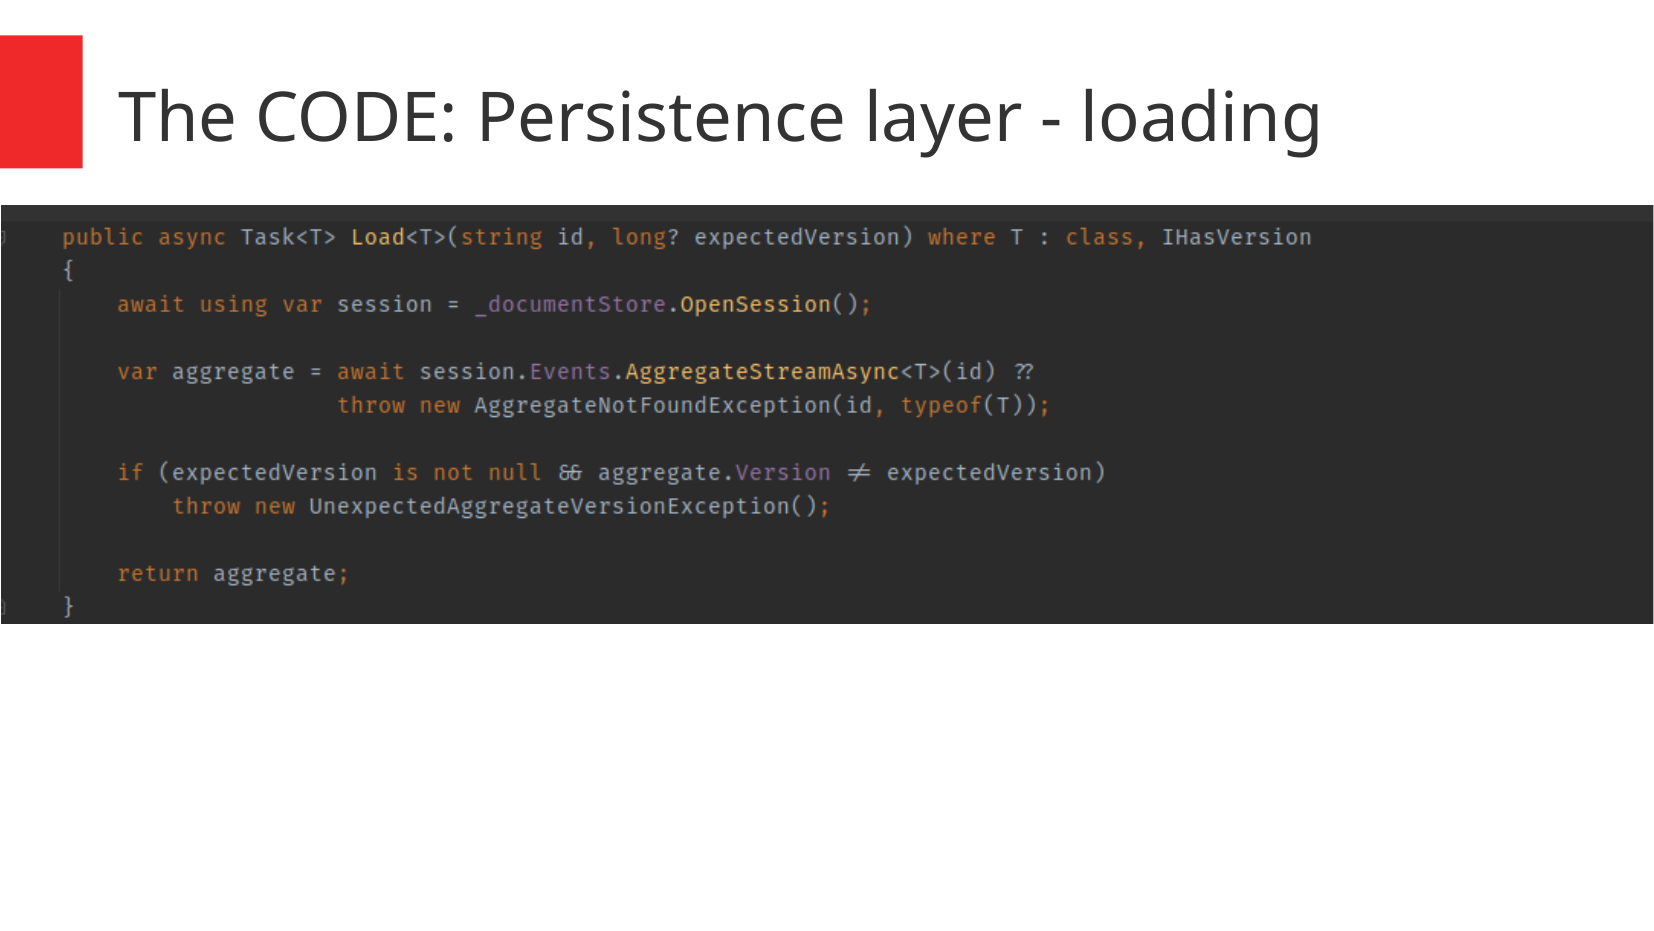

# The CODE: Persistence layer - loading